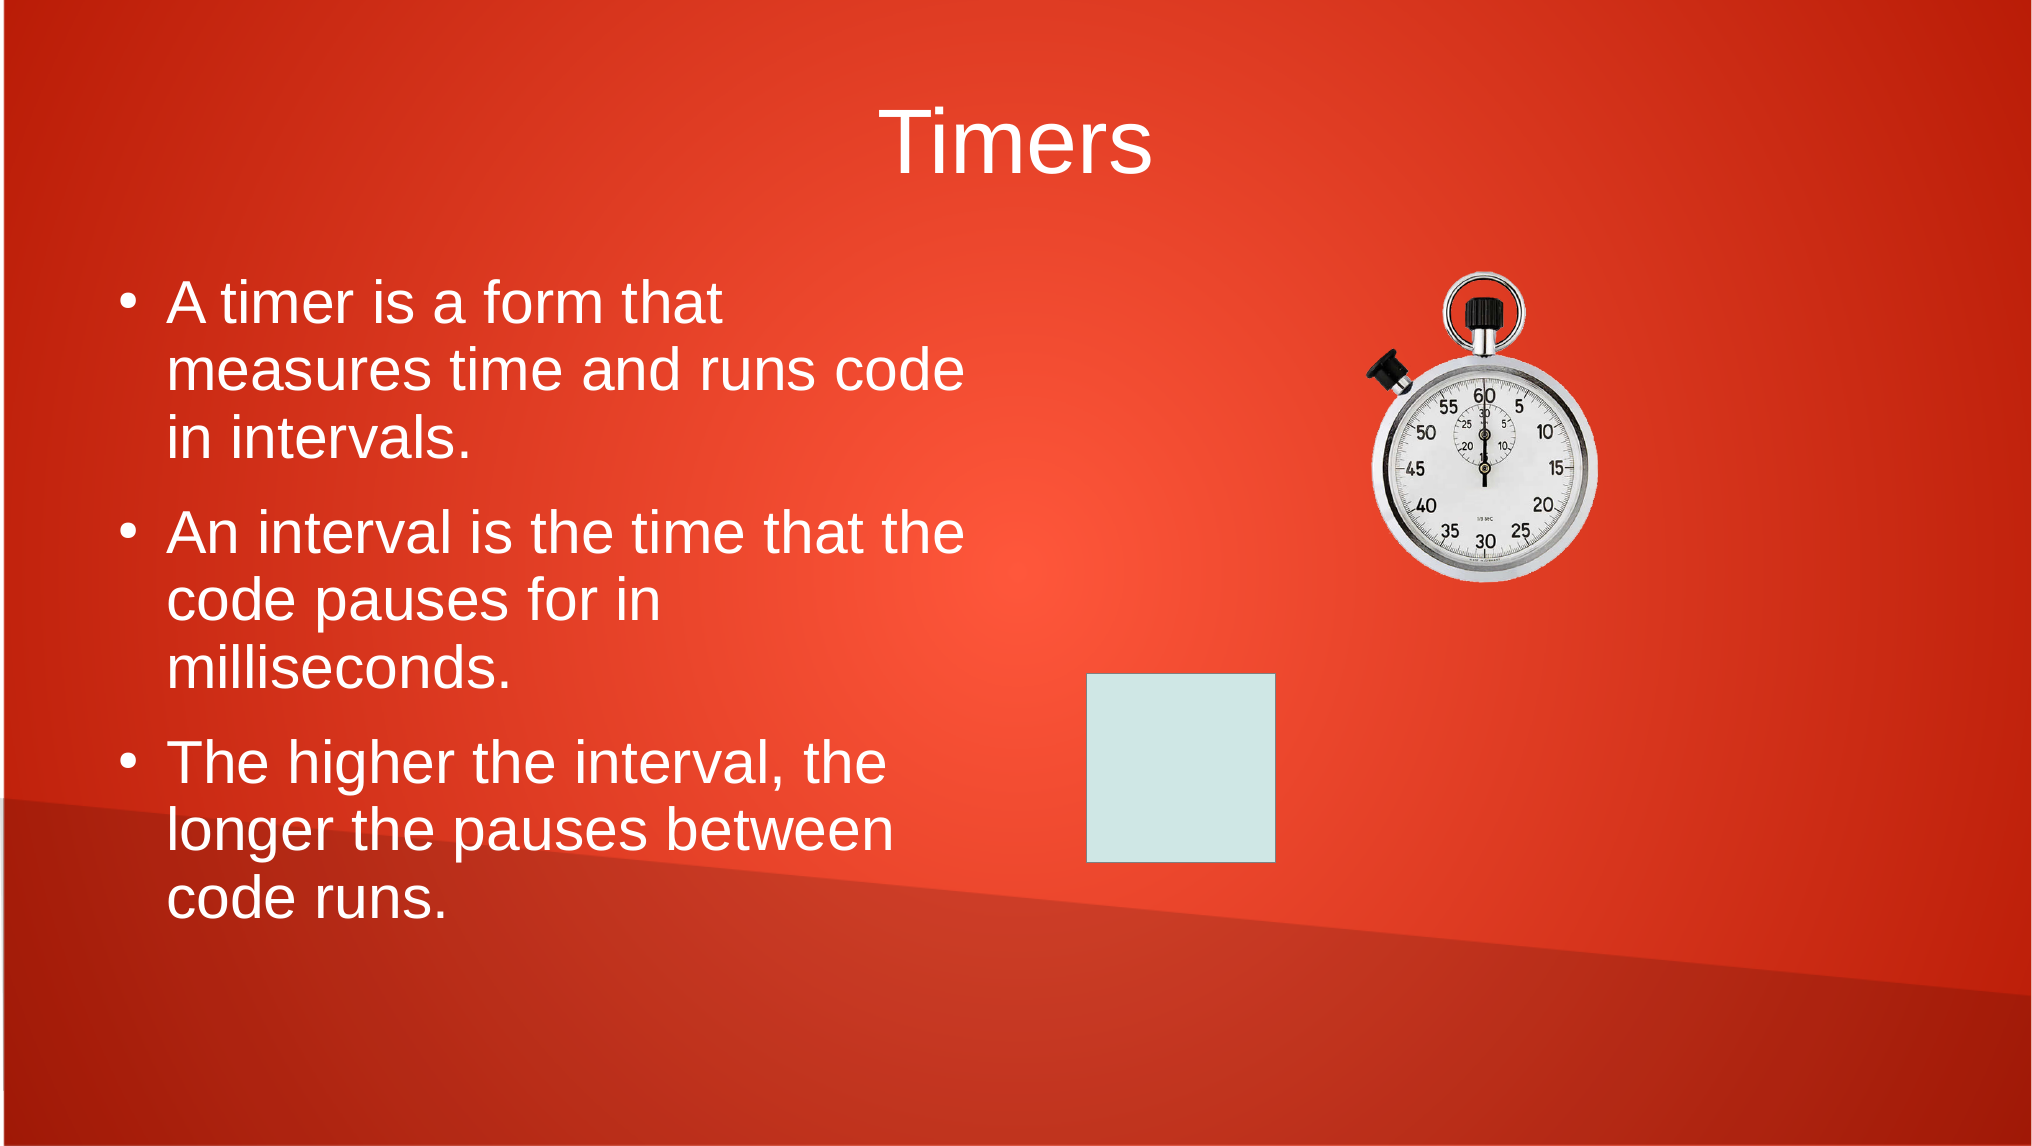

# Timers
A timer is a form that measures time and runs code in intervals.
An interval is the time that the code pauses for in milliseconds.
The higher the interval, the longer the pauses between code runs.